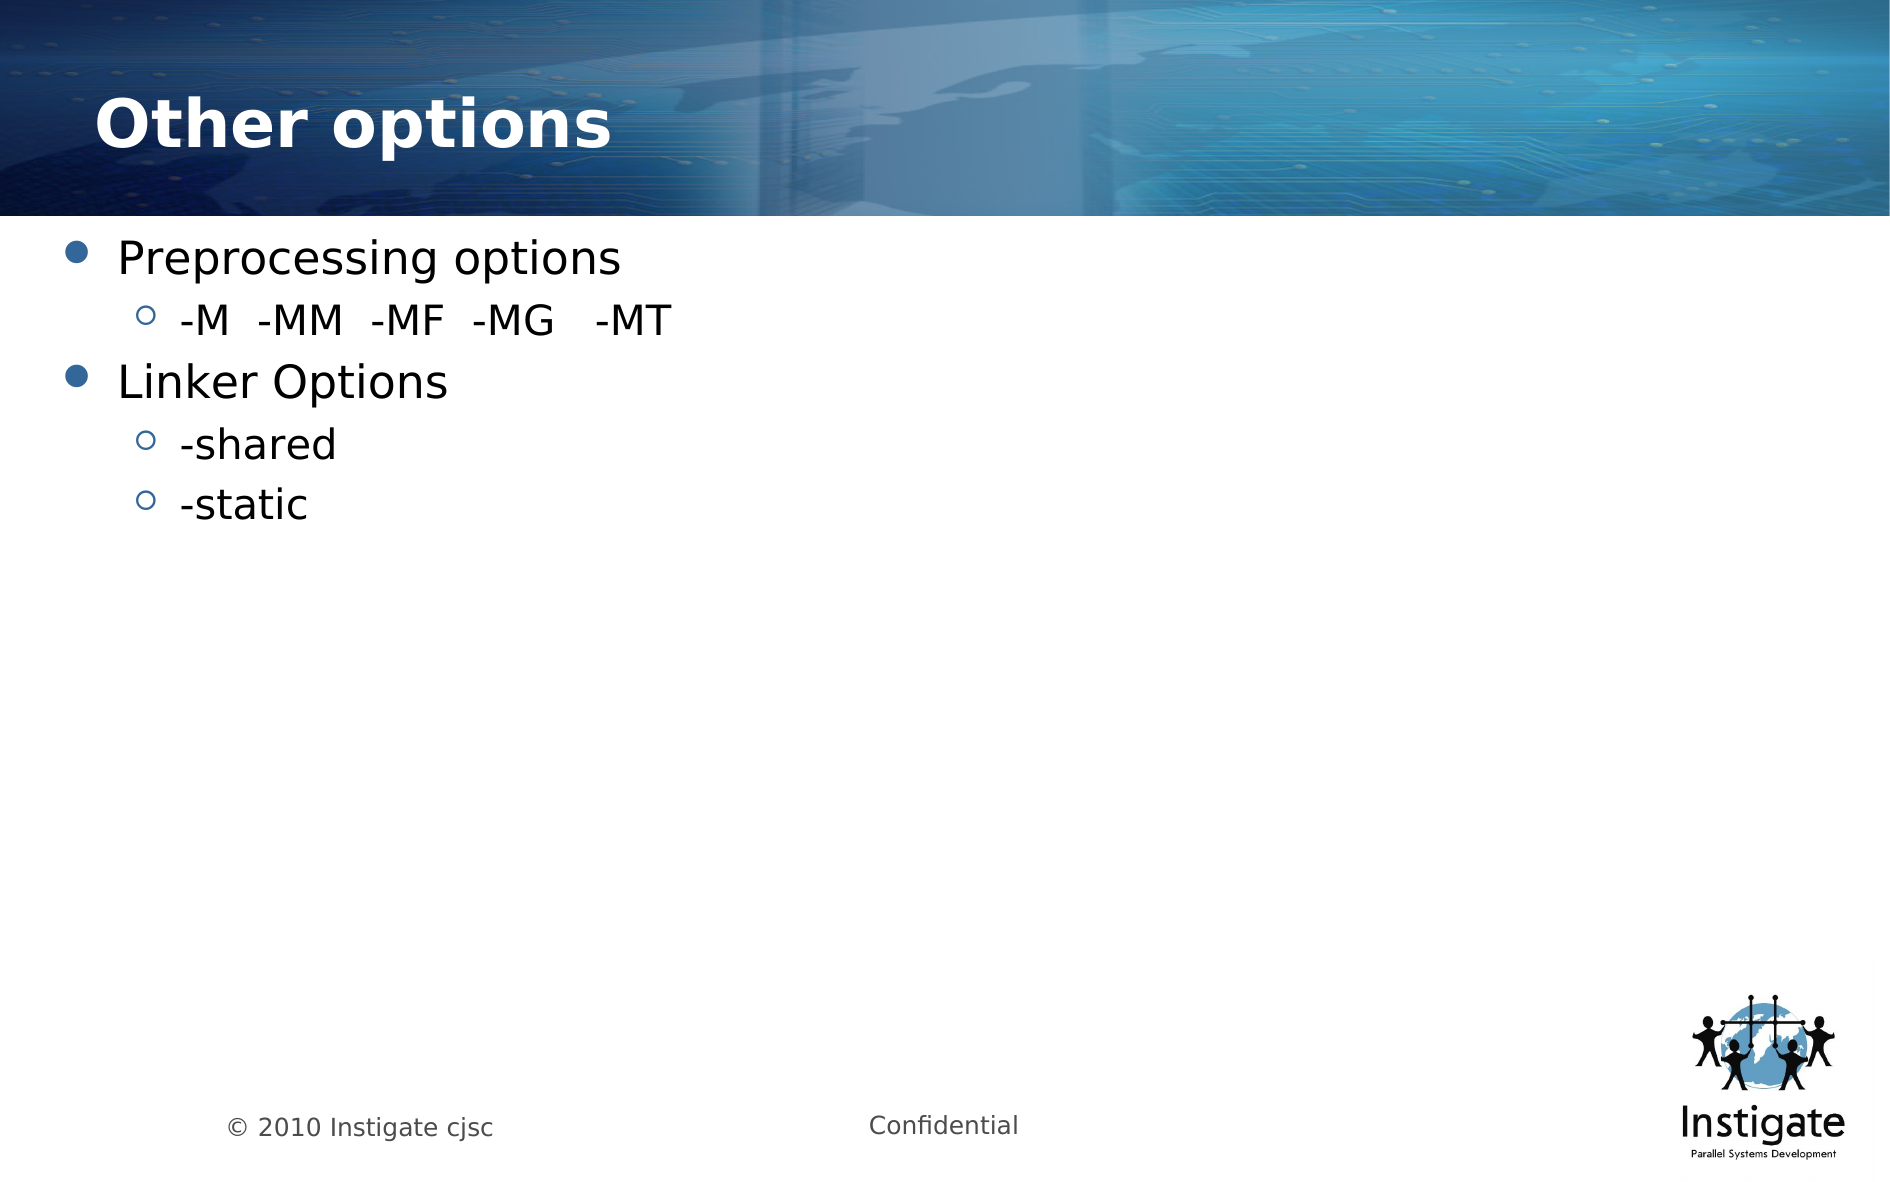

# Other options
Preprocessing options
-M -MM -MF -MG -MT
Linker Options
-shared
-static